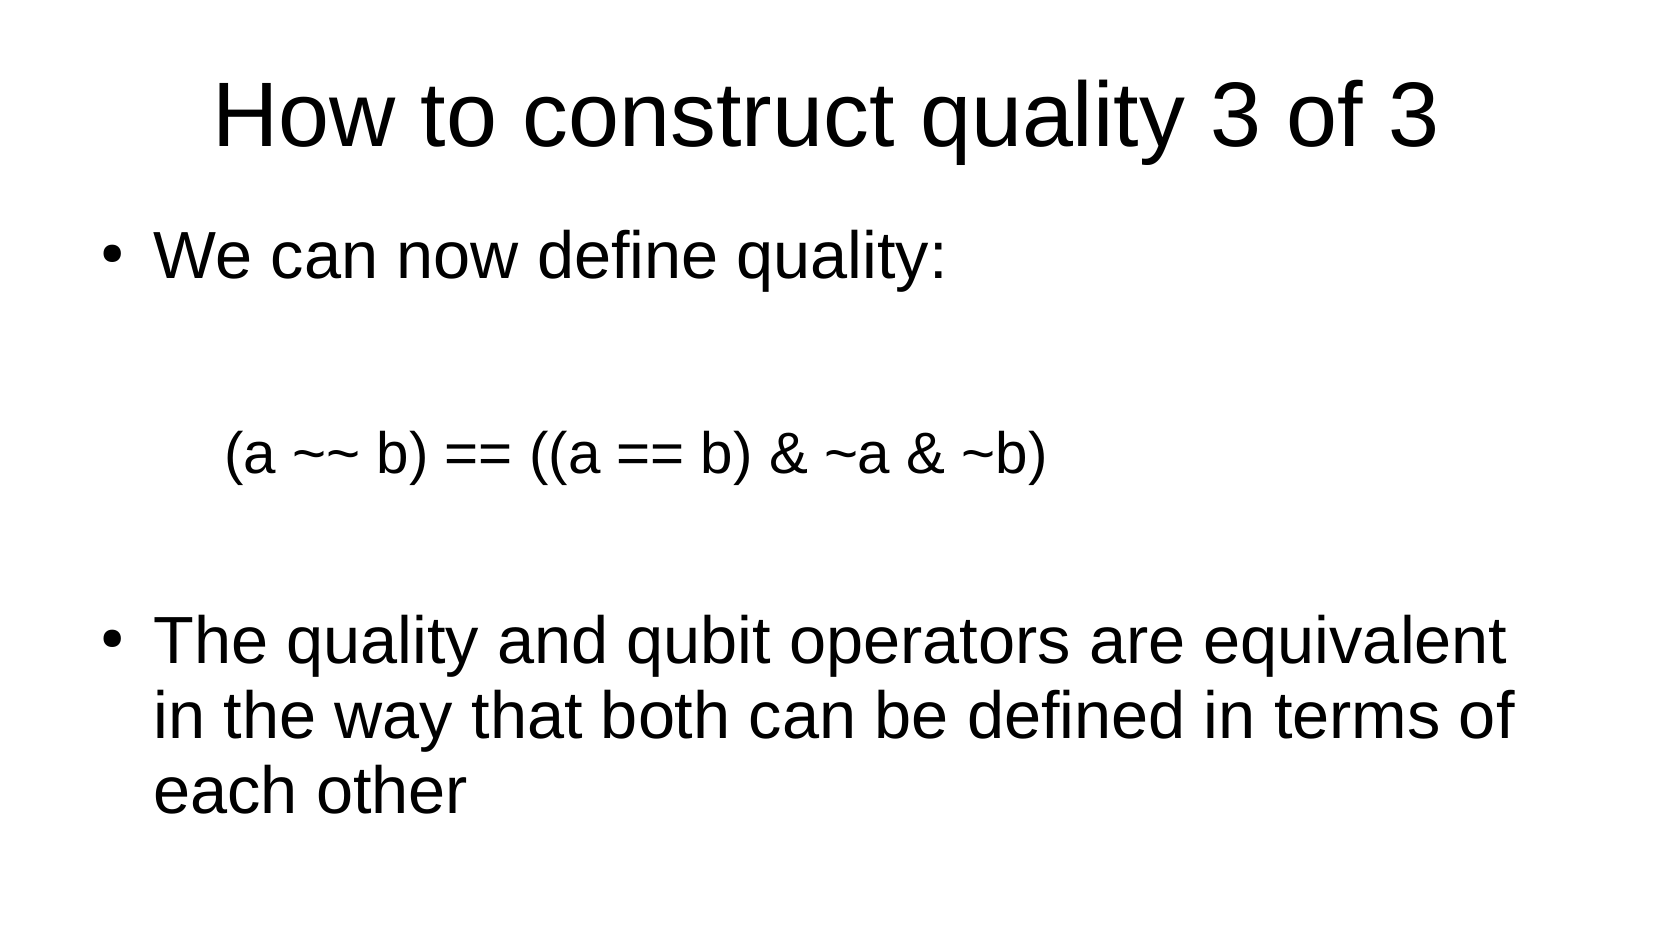

# How to construct quality 3 of 3
We can now define quality:
(a ~~ b) == ((a == b) & ~a & ~b)
The quality and qubit operators are equivalent in the way that both can be defined in terms of each other